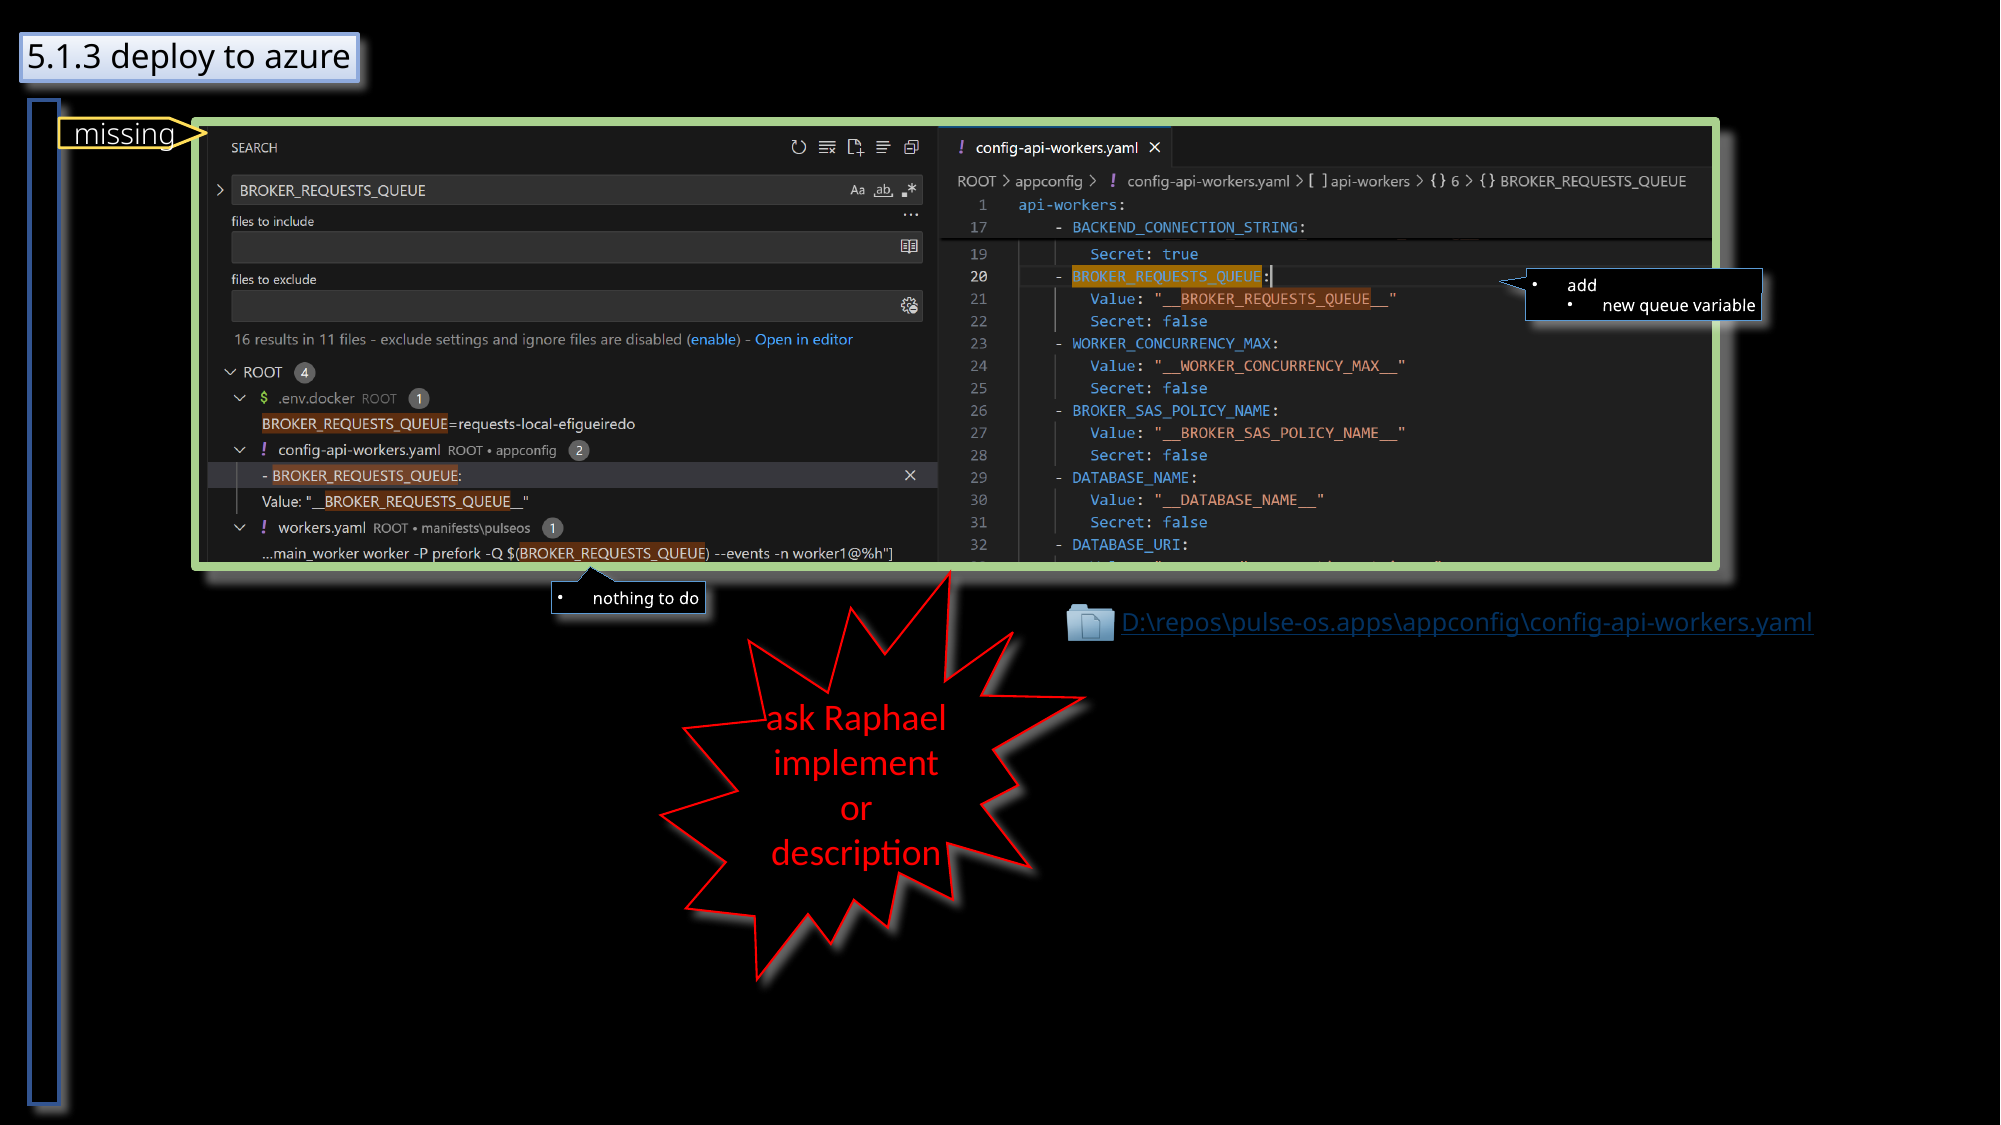

# 5.1.3 deploy to azure
missing
add
new queue variable
ask Raphael
implement
or
description
nothing to do
D:\repos\pulse-os.apps\appconfig\config-api-workers.yaml